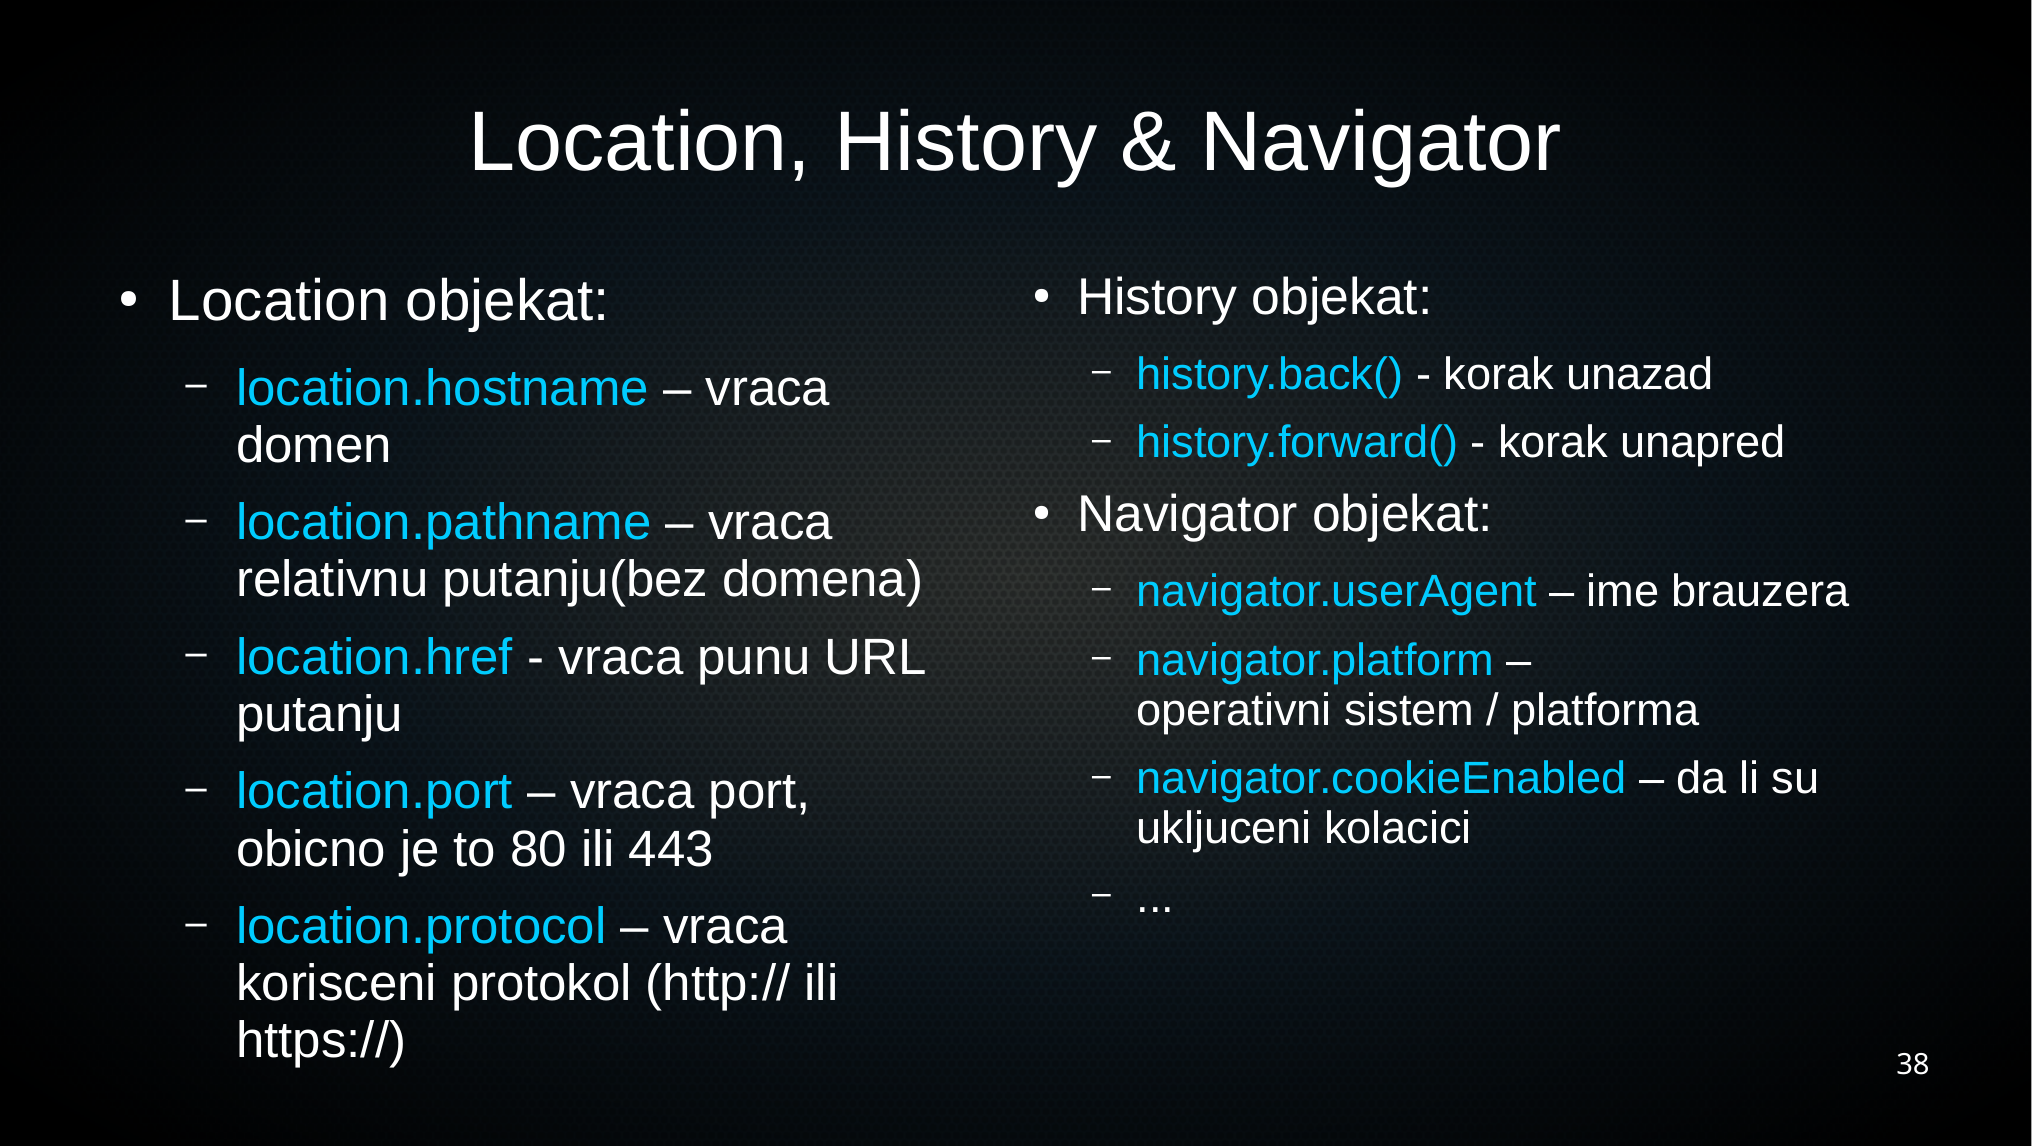

# Location, History & Navigator
Location objekat:
location.hostname – vraca domen
location.pathname – vraca relativnu putanju(bez domena)
location.href - vraca punu URL putanju
location.port – vraca port, obicno je to 80 ili 443
location.protocol – vraca korisceni protokol (http:// ili https://)
History objekat:
history.back() - korak unazad
history.forward() - korak unapred
Navigator objekat:
navigator.userAgent – ime brauzera
navigator.platform –
operativni sistem / platforma
navigator.cookieEnabled – da li su ukljuceni kolacici
...
38